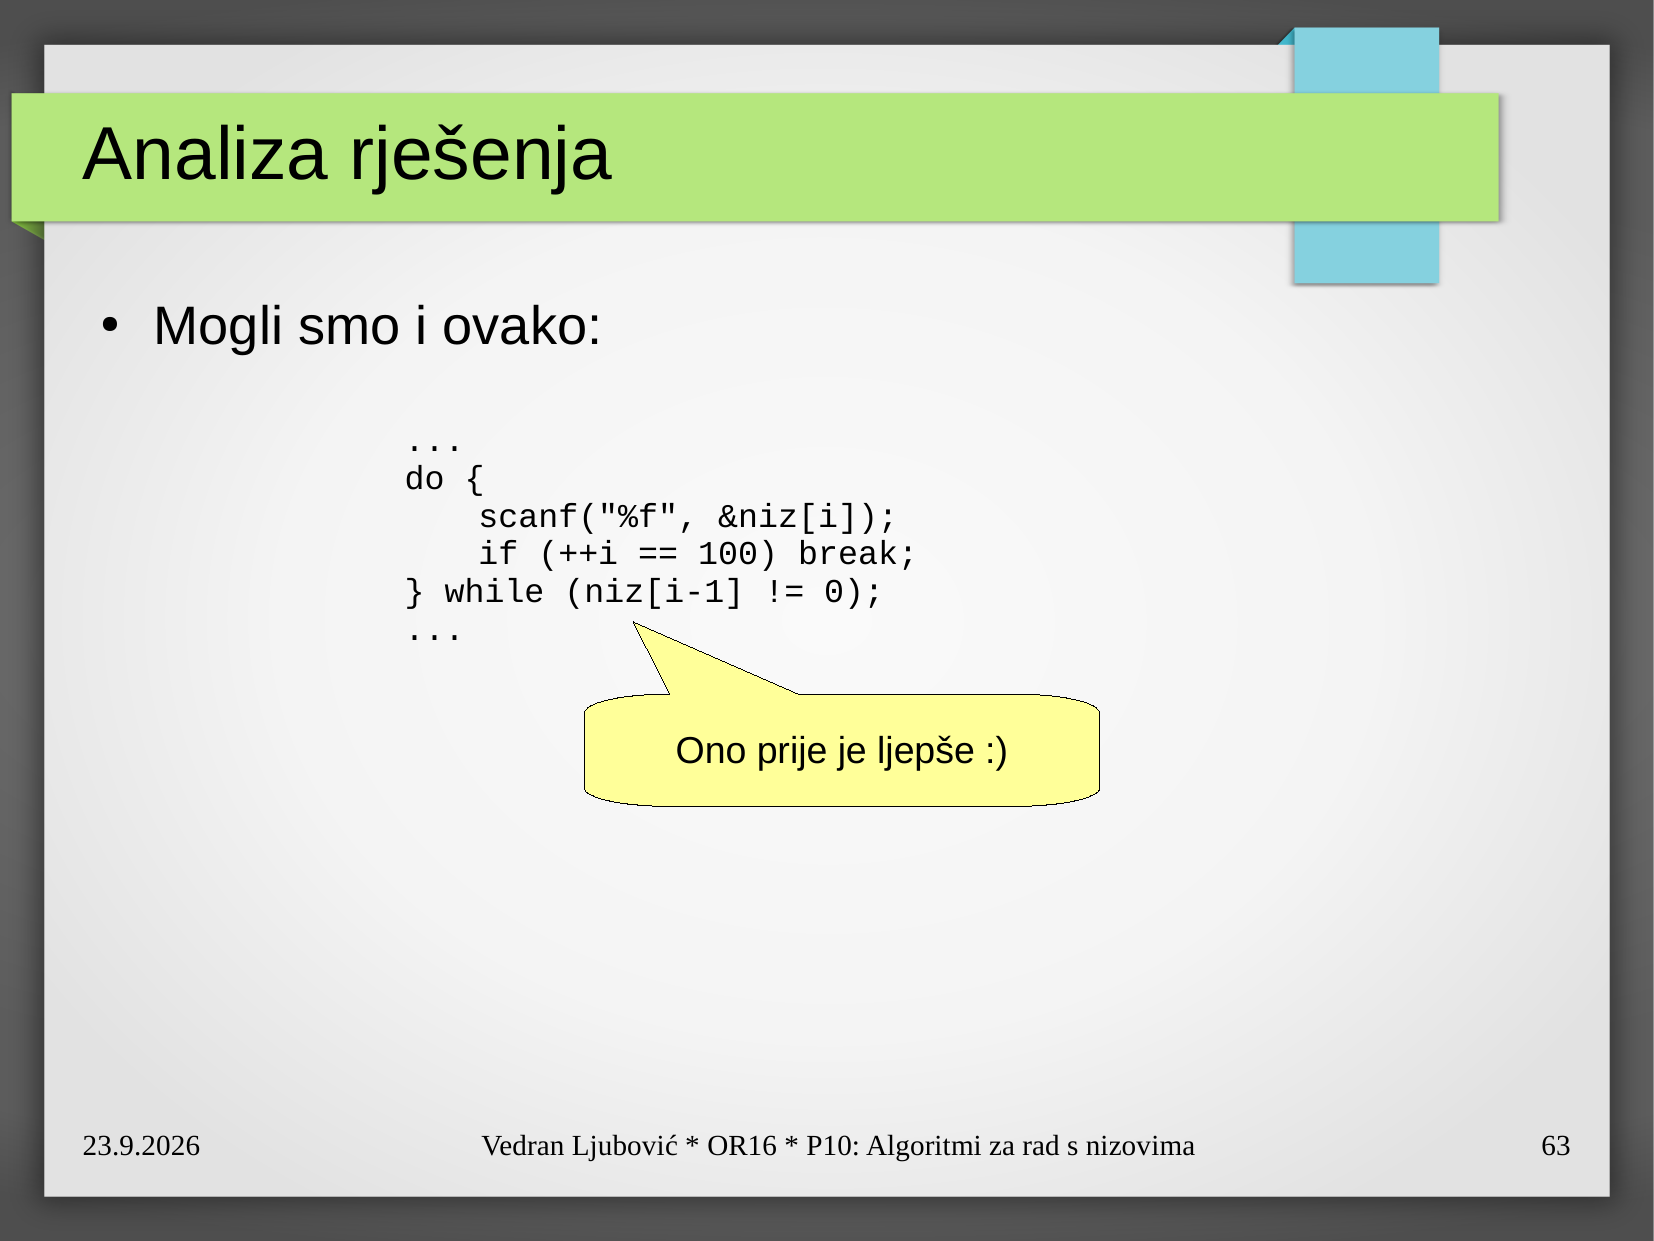

# Analiza rješenja
Mogli smo i ovako:
	...
	do {
		scanf("%f", &niz[i]);
		if (++i == 100) break;
	} while (niz[i-1] != 0);
	...
Ono prije je ljepše :)
Vedran Ljubović * OR16 * P10: Algoritmi za rad s nizovima
63